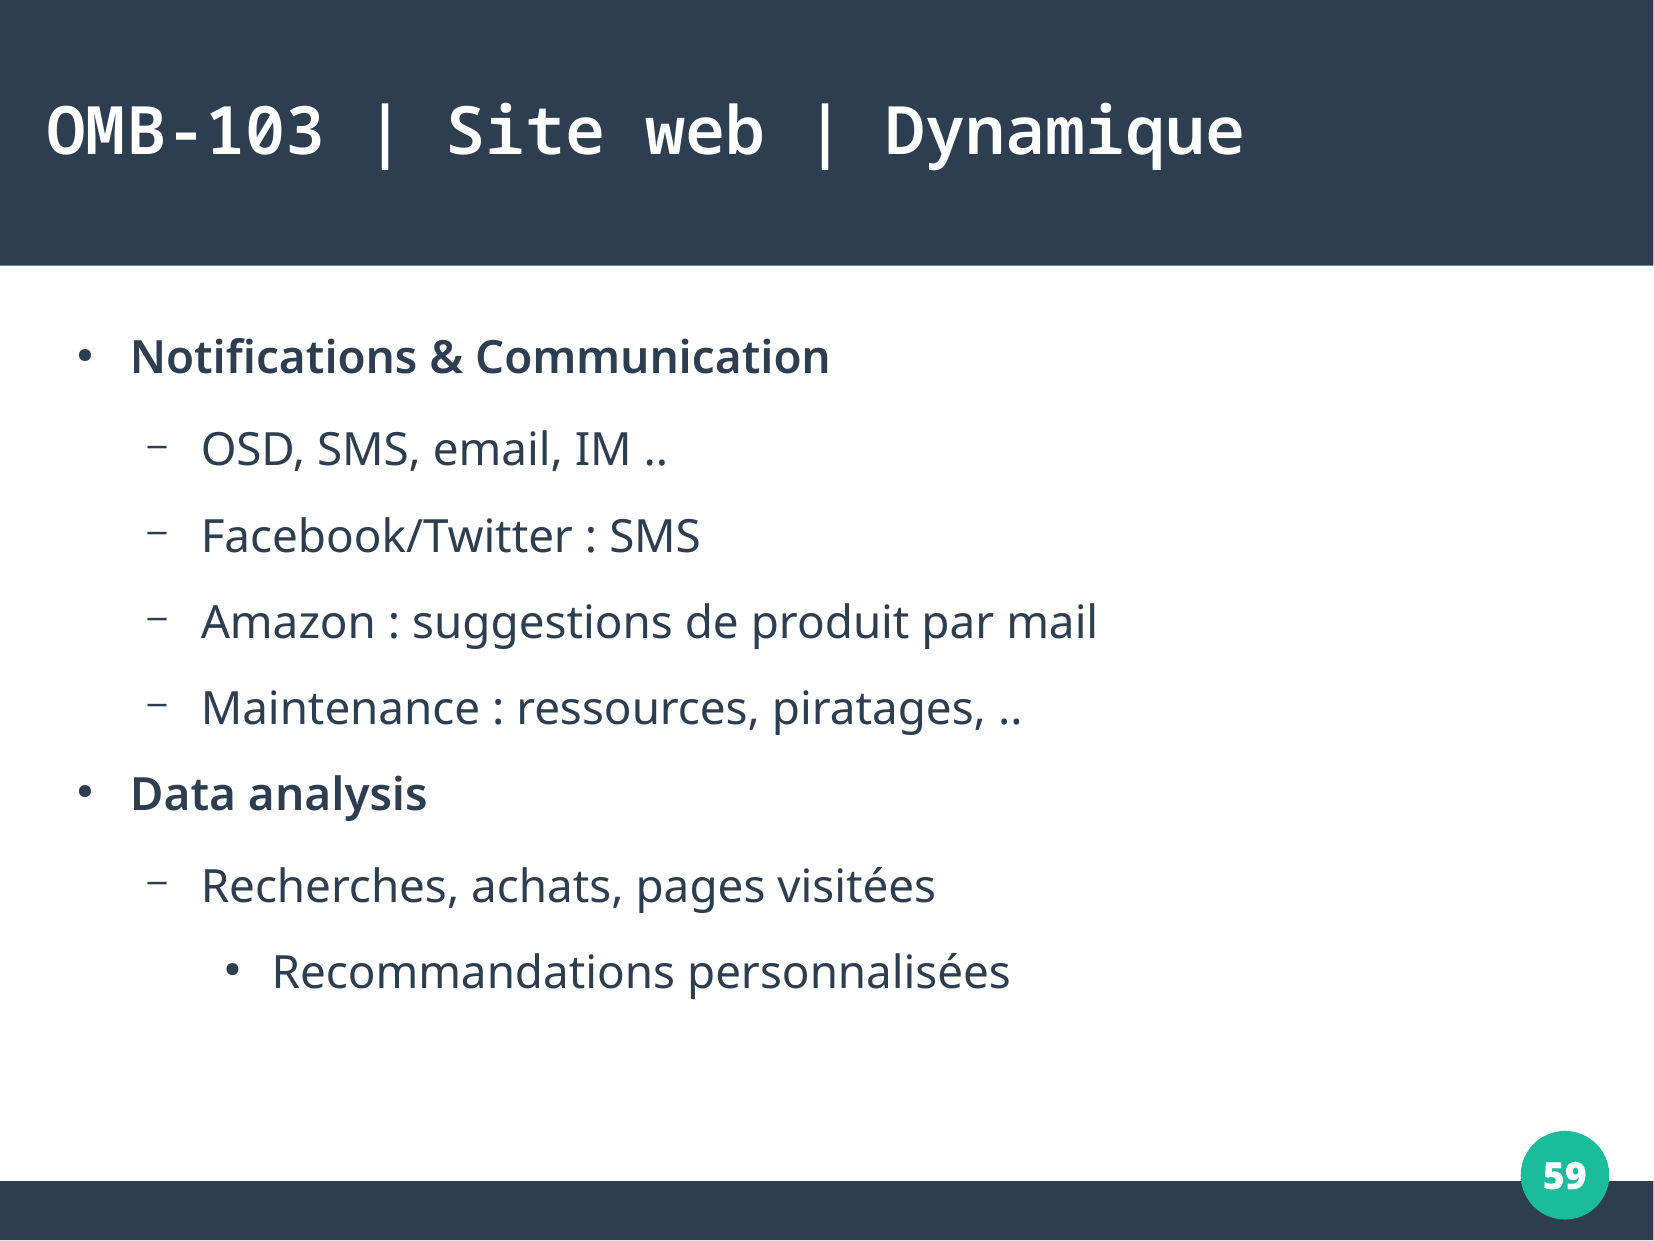

OMB-103 | Site web | Dynamique
# Notifications & Communication
OSD, SMS, email, IM ..
Facebook/Twitter : SMS
Amazon : suggestions de produit par mail
Maintenance : ressources, piratages, ..
Data analysis
Recherches, achats, pages visitées
Recommandations personnalisées
59